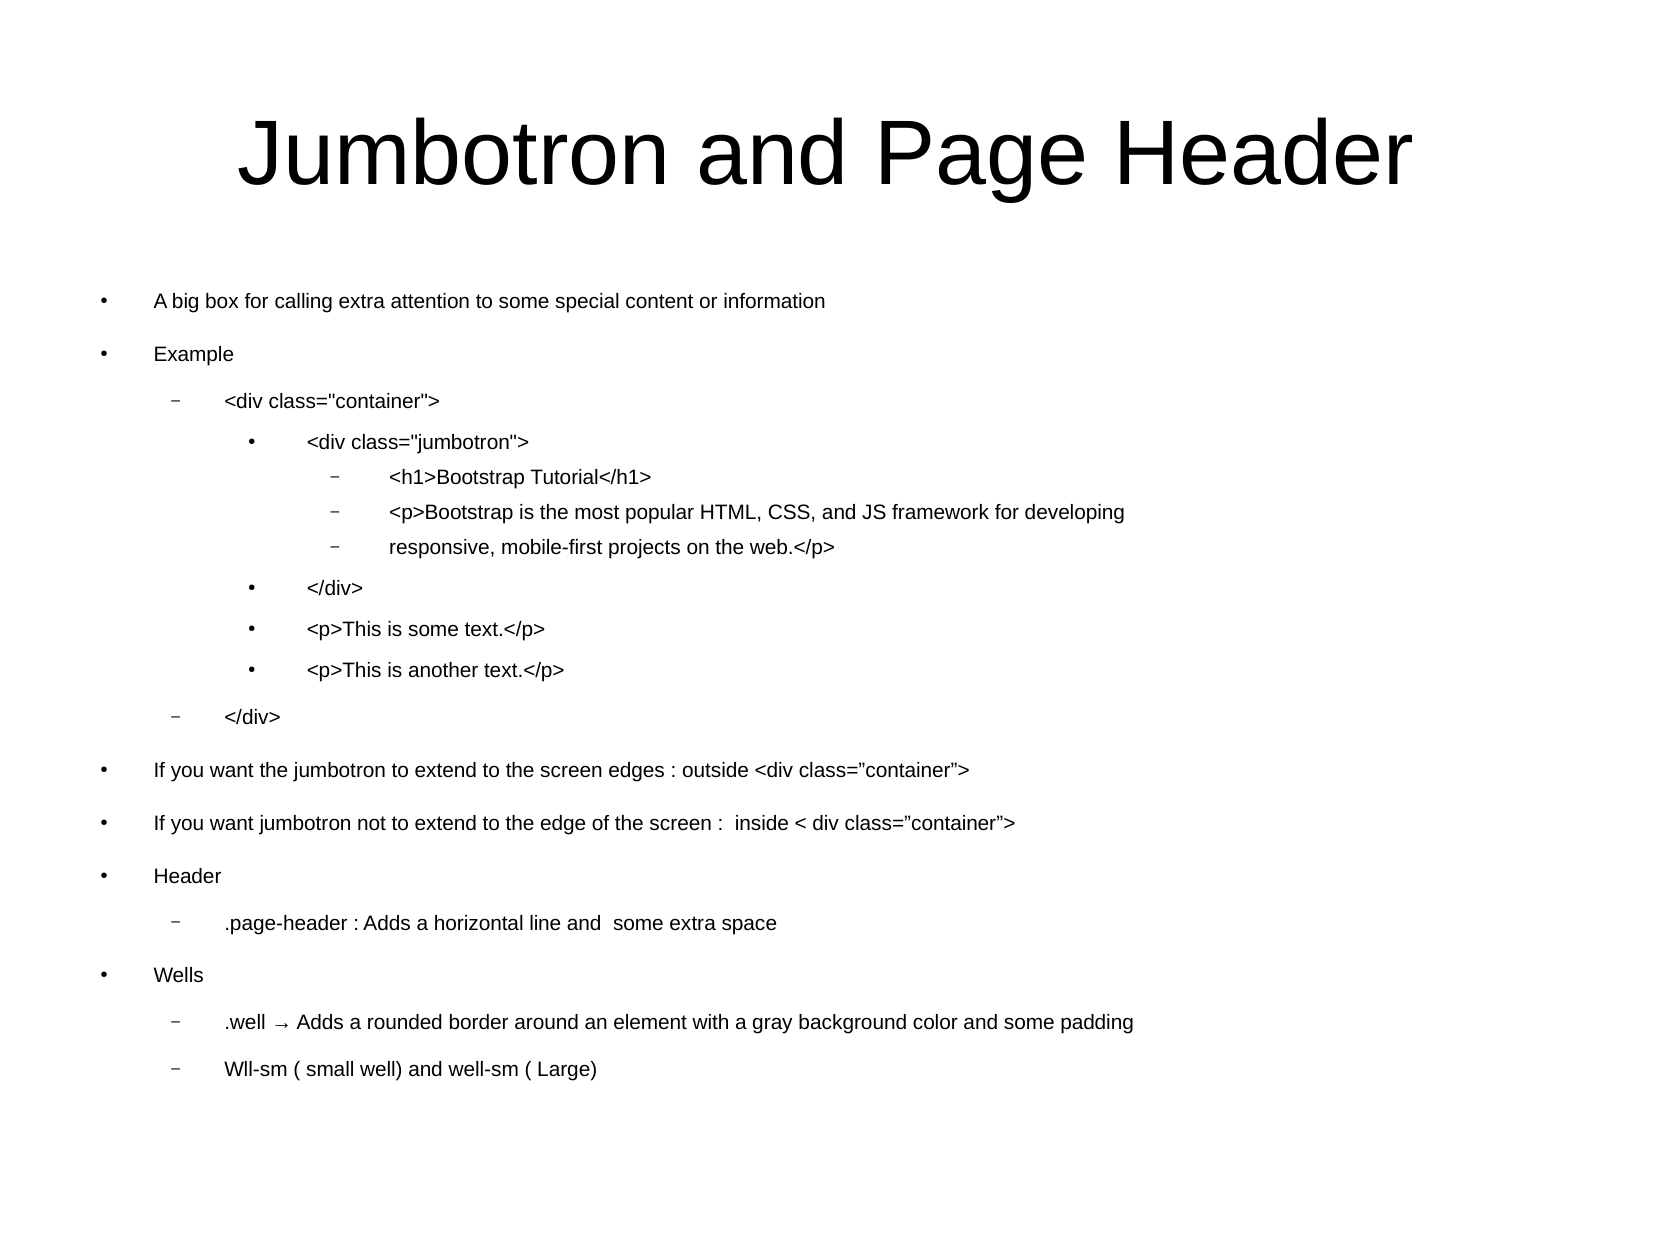

# Jumbotron and Page Header
A big box for calling extra attention to some special content or information
Example
<div class="container">
 <div class="jumbotron">
 <h1>Bootstrap Tutorial</h1>
 <p>Bootstrap is the most popular HTML, CSS, and JS framework for developing
 responsive, mobile-first projects on the web.</p>
 </div>
 <p>This is some text.</p>
 <p>This is another text.</p>
</div>
If you want the jumbotron to extend to the screen edges : outside <div class=”container”>
If you want jumbotron not to extend to the edge of the screen : inside < div class=”container”>
Header
.page-header : Adds a horizontal line and some extra space
Wells
.well → Adds a rounded border around an element with a gray background color and some padding
Wll-sm ( small well) and well-sm ( Large)